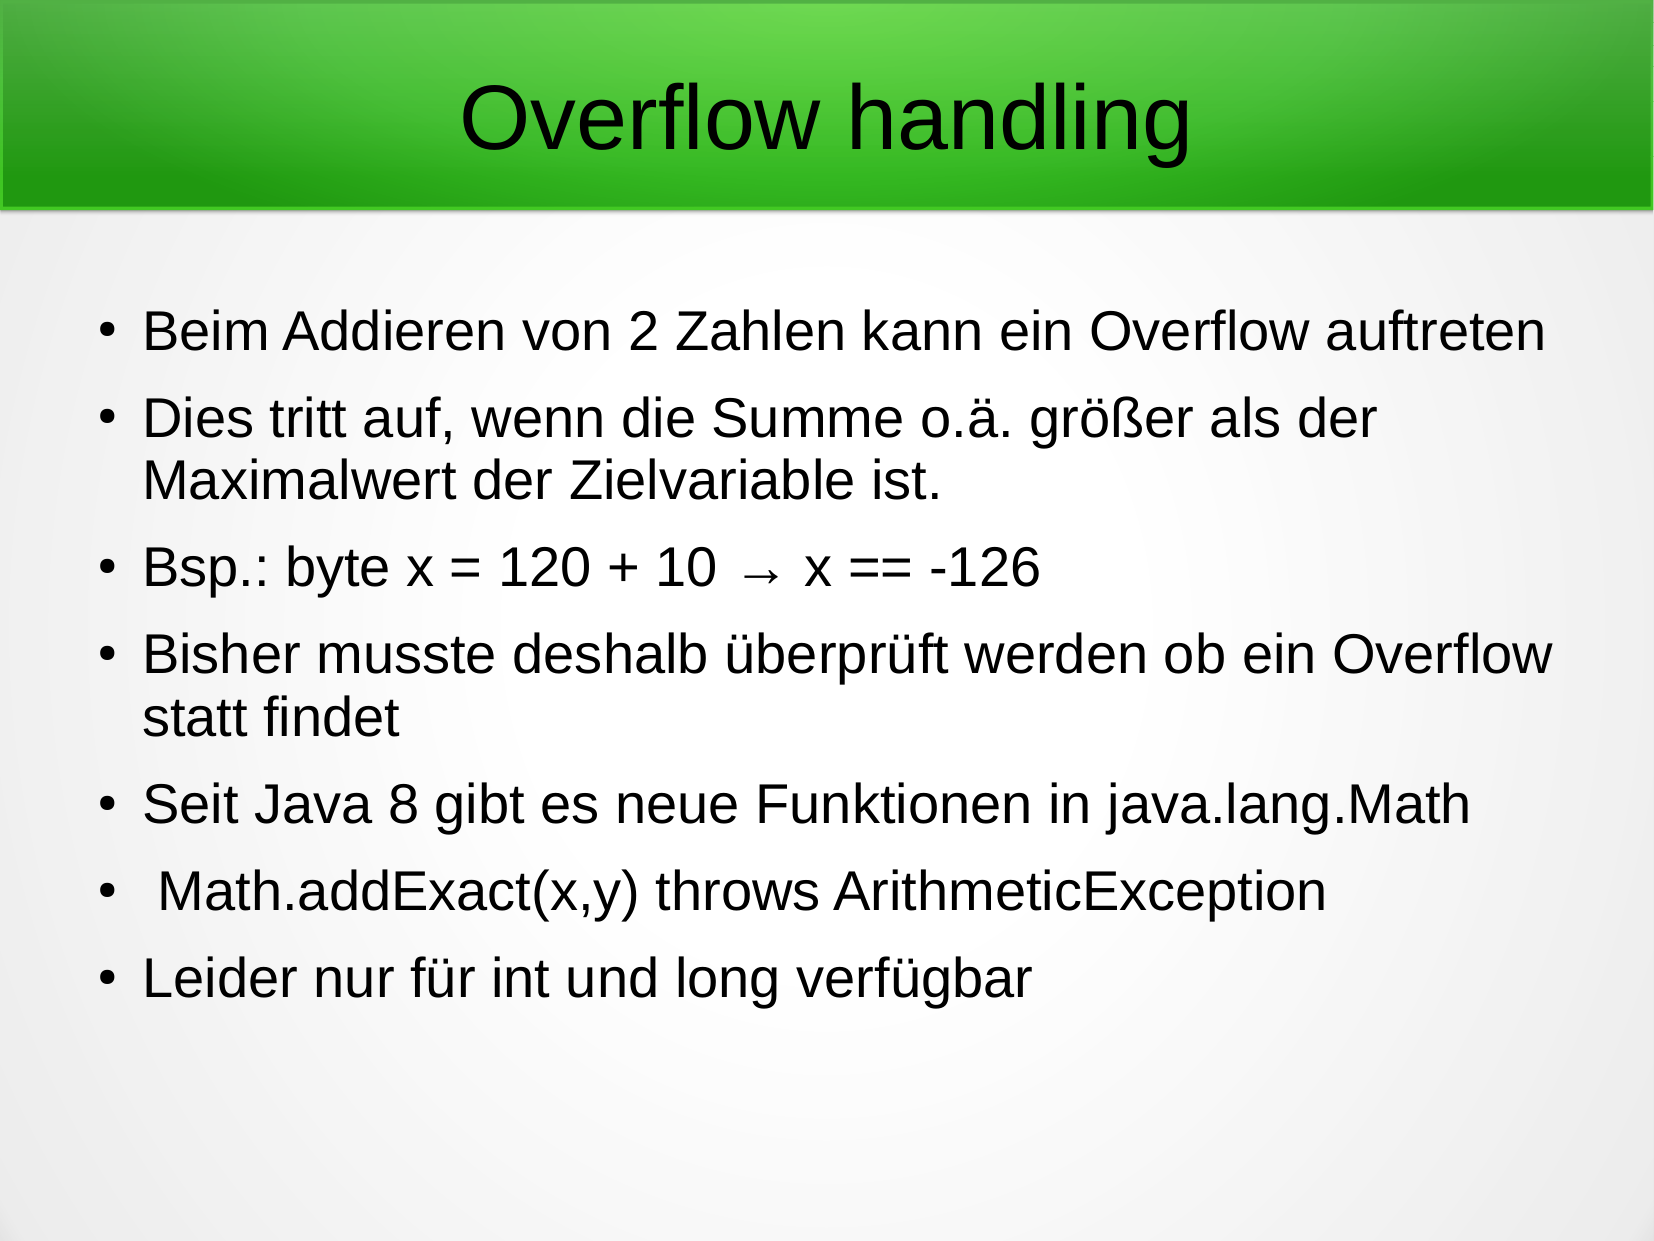

# Overflow handling
Beim Addieren von 2 Zahlen kann ein Overflow auftreten
Dies tritt auf, wenn die Summe o.ä. größer als der Maximalwert der Zielvariable ist.
Bsp.: byte x = 120 + 10 → x == -126
Bisher musste deshalb überprüft werden ob ein Overflow statt findet
Seit Java 8 gibt es neue Funktionen in java.lang.Math
 Math.addExact(x,y) throws ArithmeticException
Leider nur für int und long verfügbar